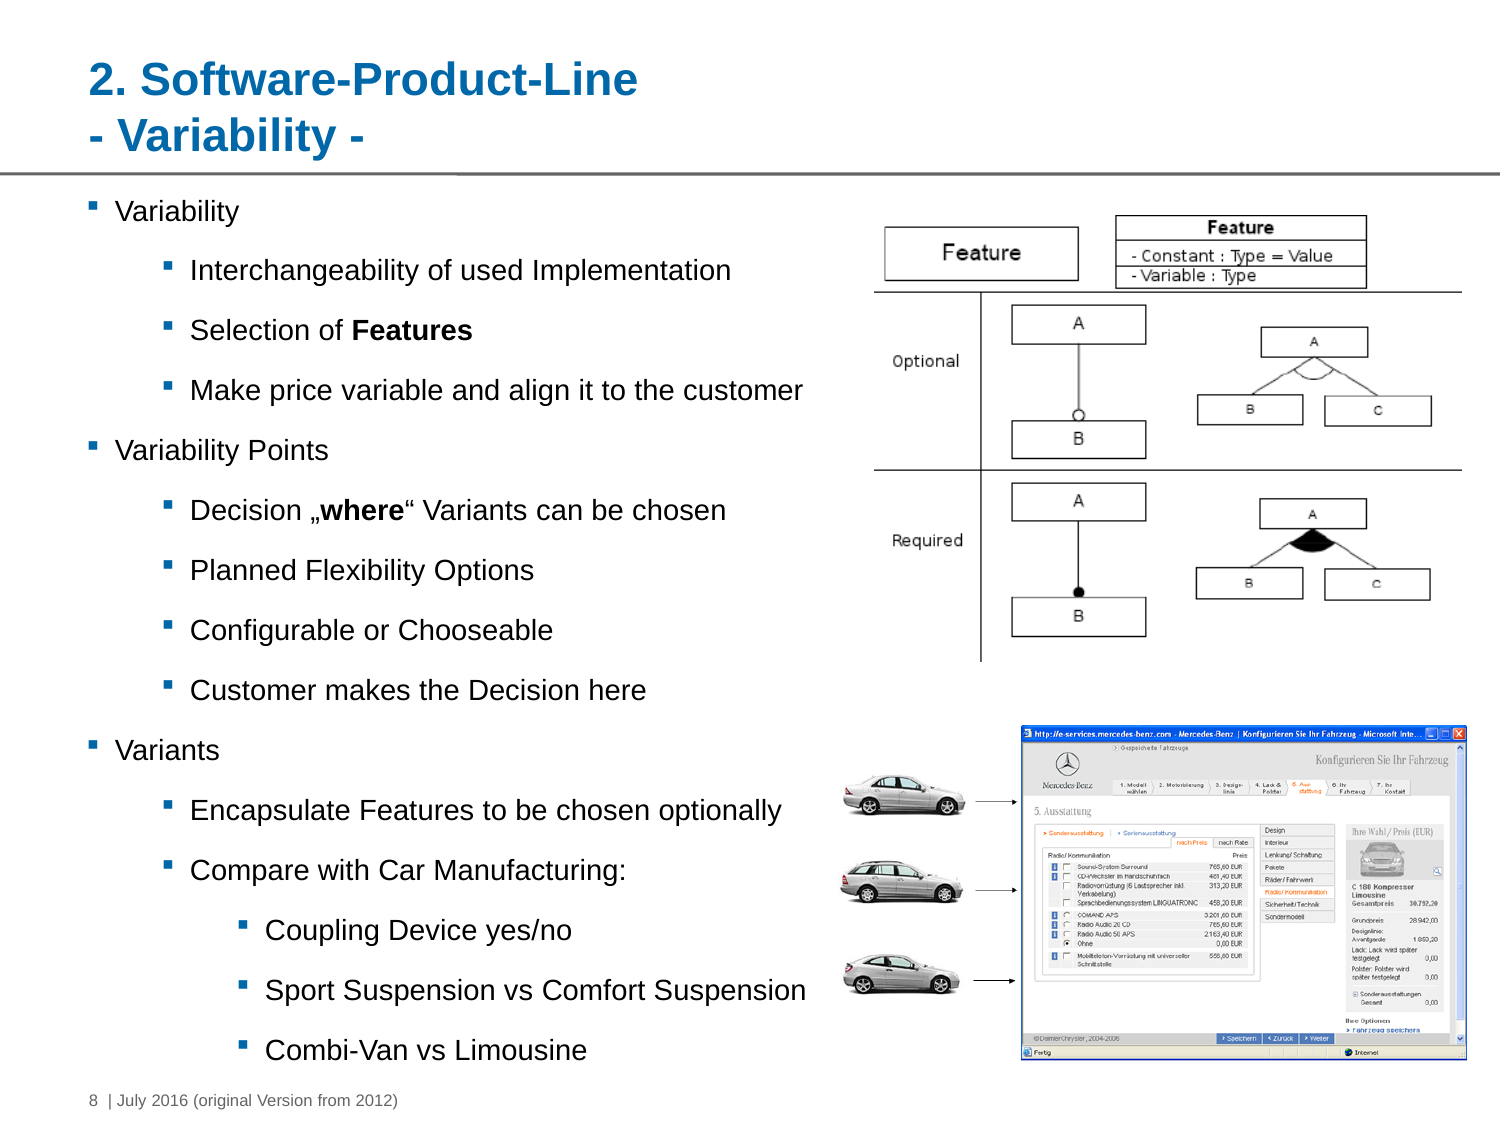

# 2. Software-Product-Line - Variability -
Variability
Interchangeability of used Implementation
Selection of Features
Make price variable and align it to the customer
Variability Points
Decision „where“ Variants can be chosen
Planned Flexibility Options
Configurable or Chooseable
Customer makes the Decision here
Variants
Encapsulate Features to be chosen optionally
Compare with Car Manufacturing:
Coupling Device yes/no
Sport Suspension vs Comfort Suspension
Combi-Van vs Limousine